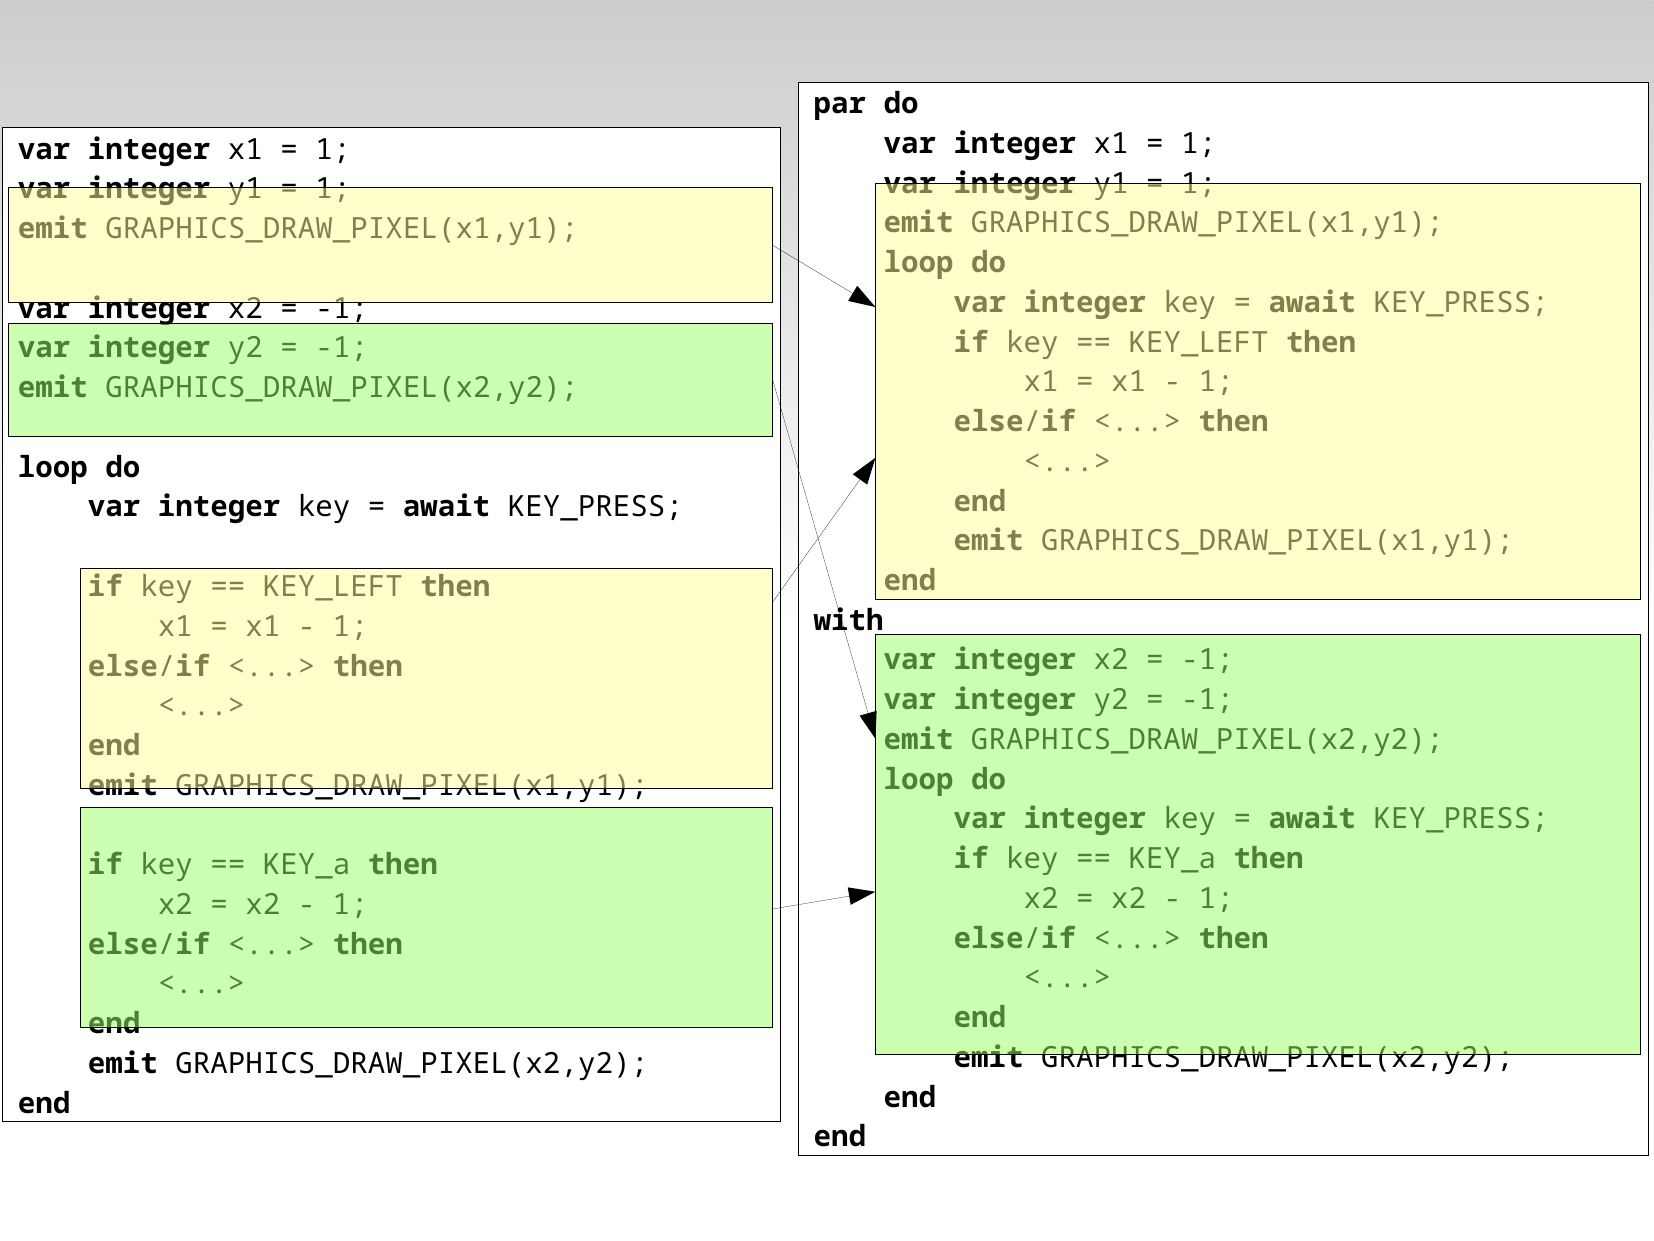

par do
 var integer x1 = 1;
 var integer y1 = 1;
 emit GRAPHICS_DRAW_PIXEL(x1,y1);
 loop do
 var integer key = await KEY_PRESS;
 if key == KEY_LEFT then
 x1 = x1 - 1;
 else/if <...> then
 <...>
 end
 emit GRAPHICS_DRAW_PIXEL(x1,y1);
 end
with
 var integer x2 = -1;
 var integer y2 = -1;
 emit GRAPHICS_DRAW_PIXEL(x2,y2);
 loop do
 var integer key = await KEY_PRESS;
 if key == KEY_a then
 x2 = x2 - 1;
 else/if <...> then
 <...>
 end
 emit GRAPHICS_DRAW_PIXEL(x2,y2);
 end
end
var integer x1 = 1;
var integer y1 = 1;
emit GRAPHICS_DRAW_PIXEL(x1,y1);
var integer x2 = -1;
var integer y2 = -1;
emit GRAPHICS_DRAW_PIXEL(x2,y2);
loop do
 var integer key = await KEY_PRESS;
 if key == KEY_LEFT then
 x1 = x1 - 1;
 else/if <...> then
 <...>
 end
 emit GRAPHICS_DRAW_PIXEL(x1,y1);
 if key == KEY_a then
 x2 = x2 - 1;
 else/if <...> then
 <...>
 end
 emit GRAPHICS_DRAW_PIXEL(x2,y2);
end